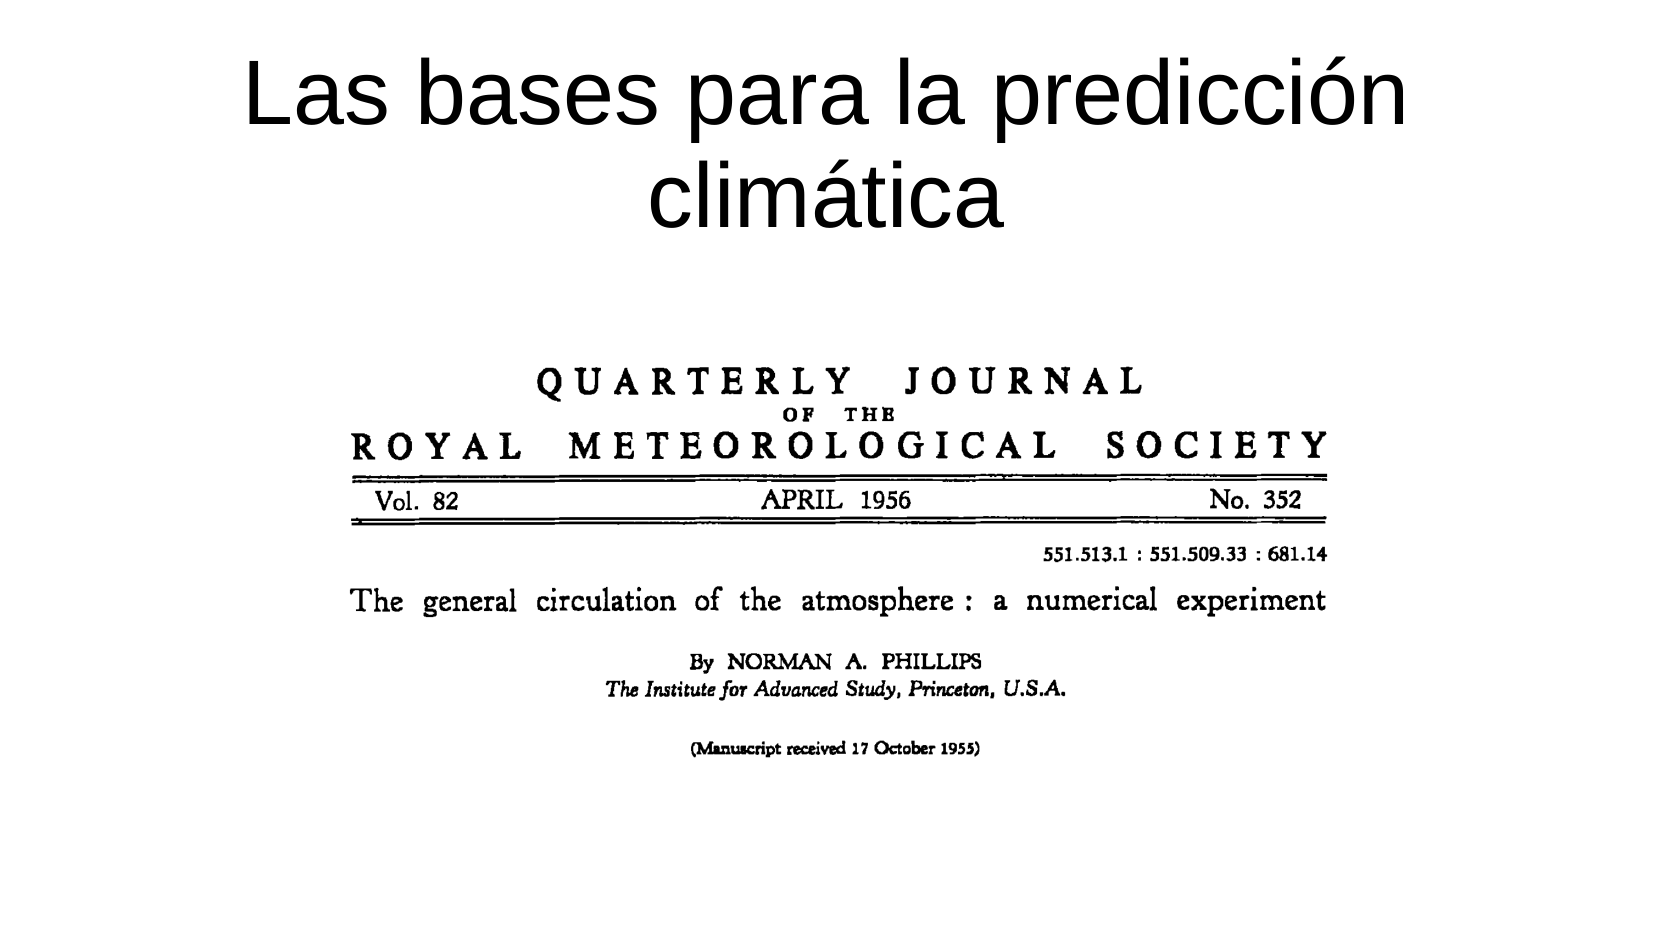

# Las bases para la predicción climática